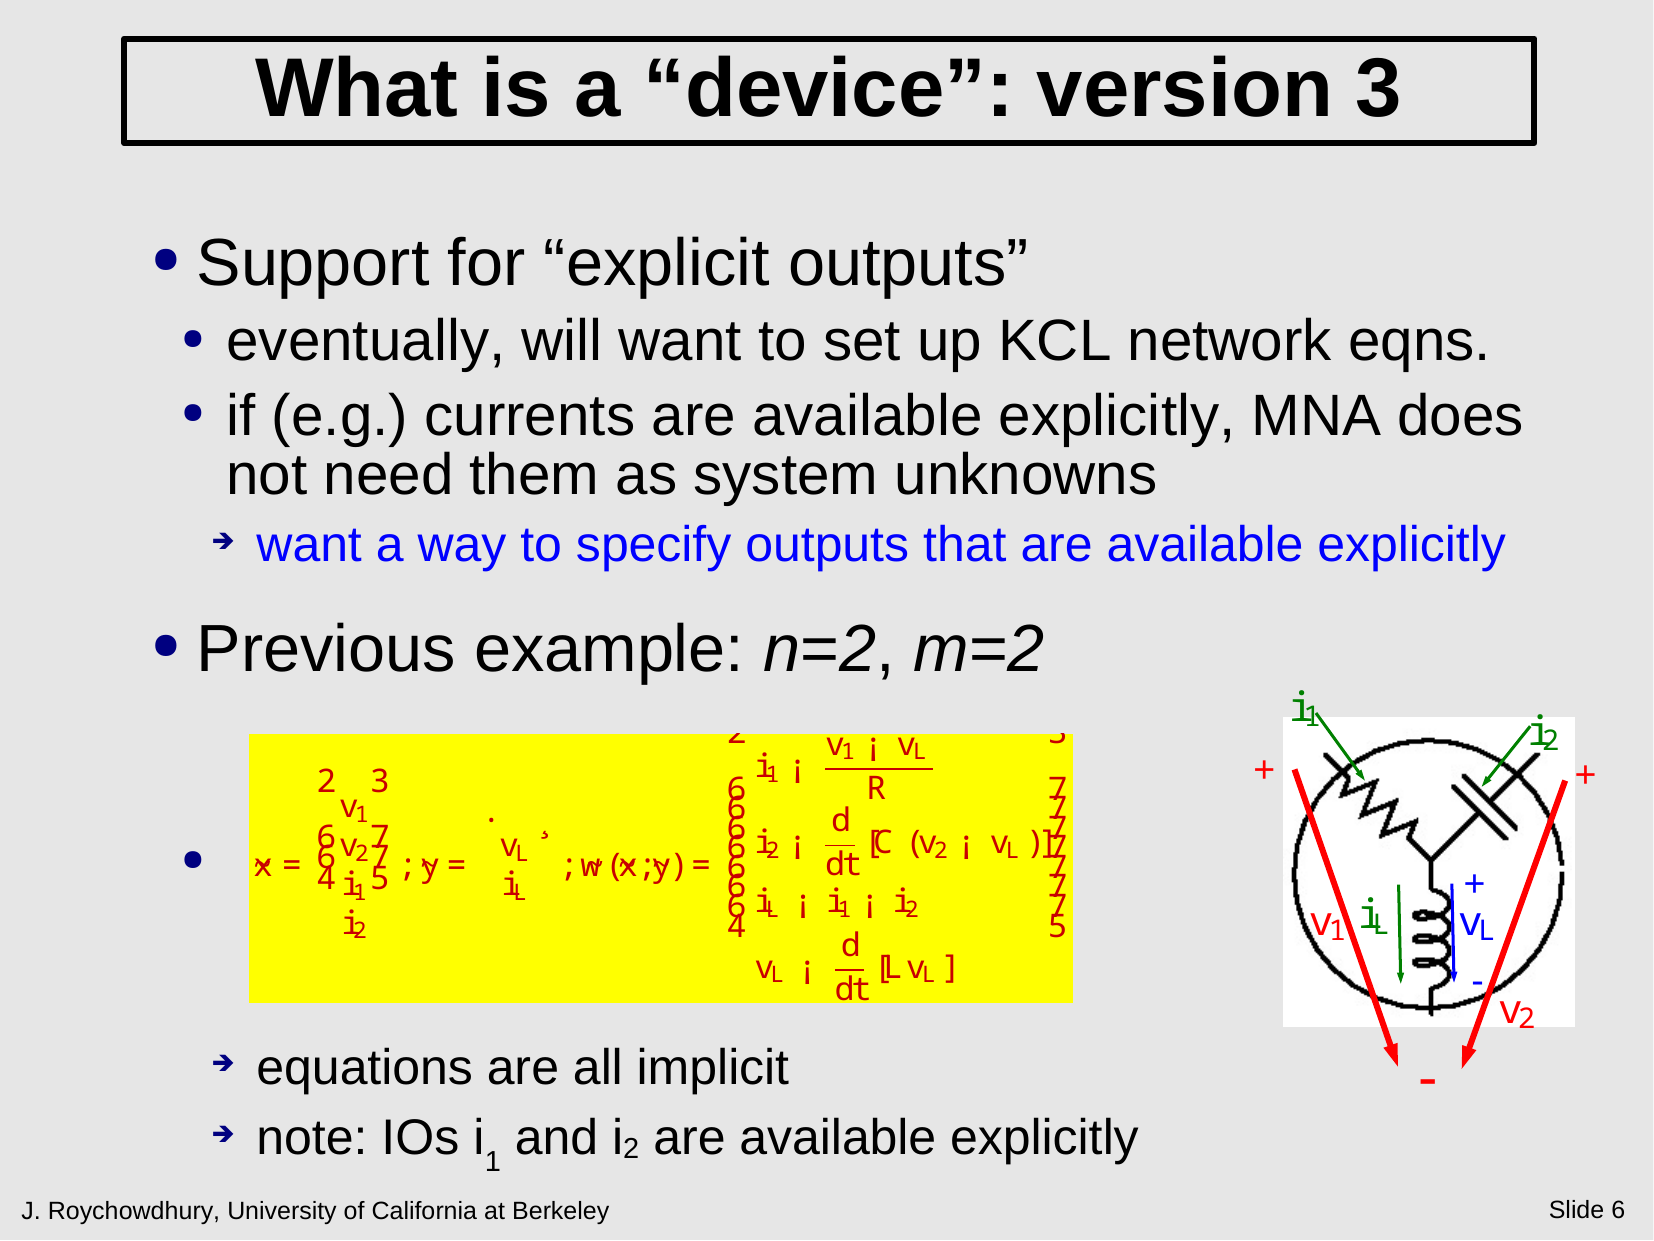

# What is a “device”: version 3
Support for “explicit outputs”
eventually, will want to set up KCL network eqns.
if (e.g.) currents are available explicitly, MNA does not need them as system unknowns
want a way to specify outputs that are available explicitly
Previous example: n=2, m=2
equations are all implicit
note: IOs i1 and i2 are available explicitly
+
-
+
+
-